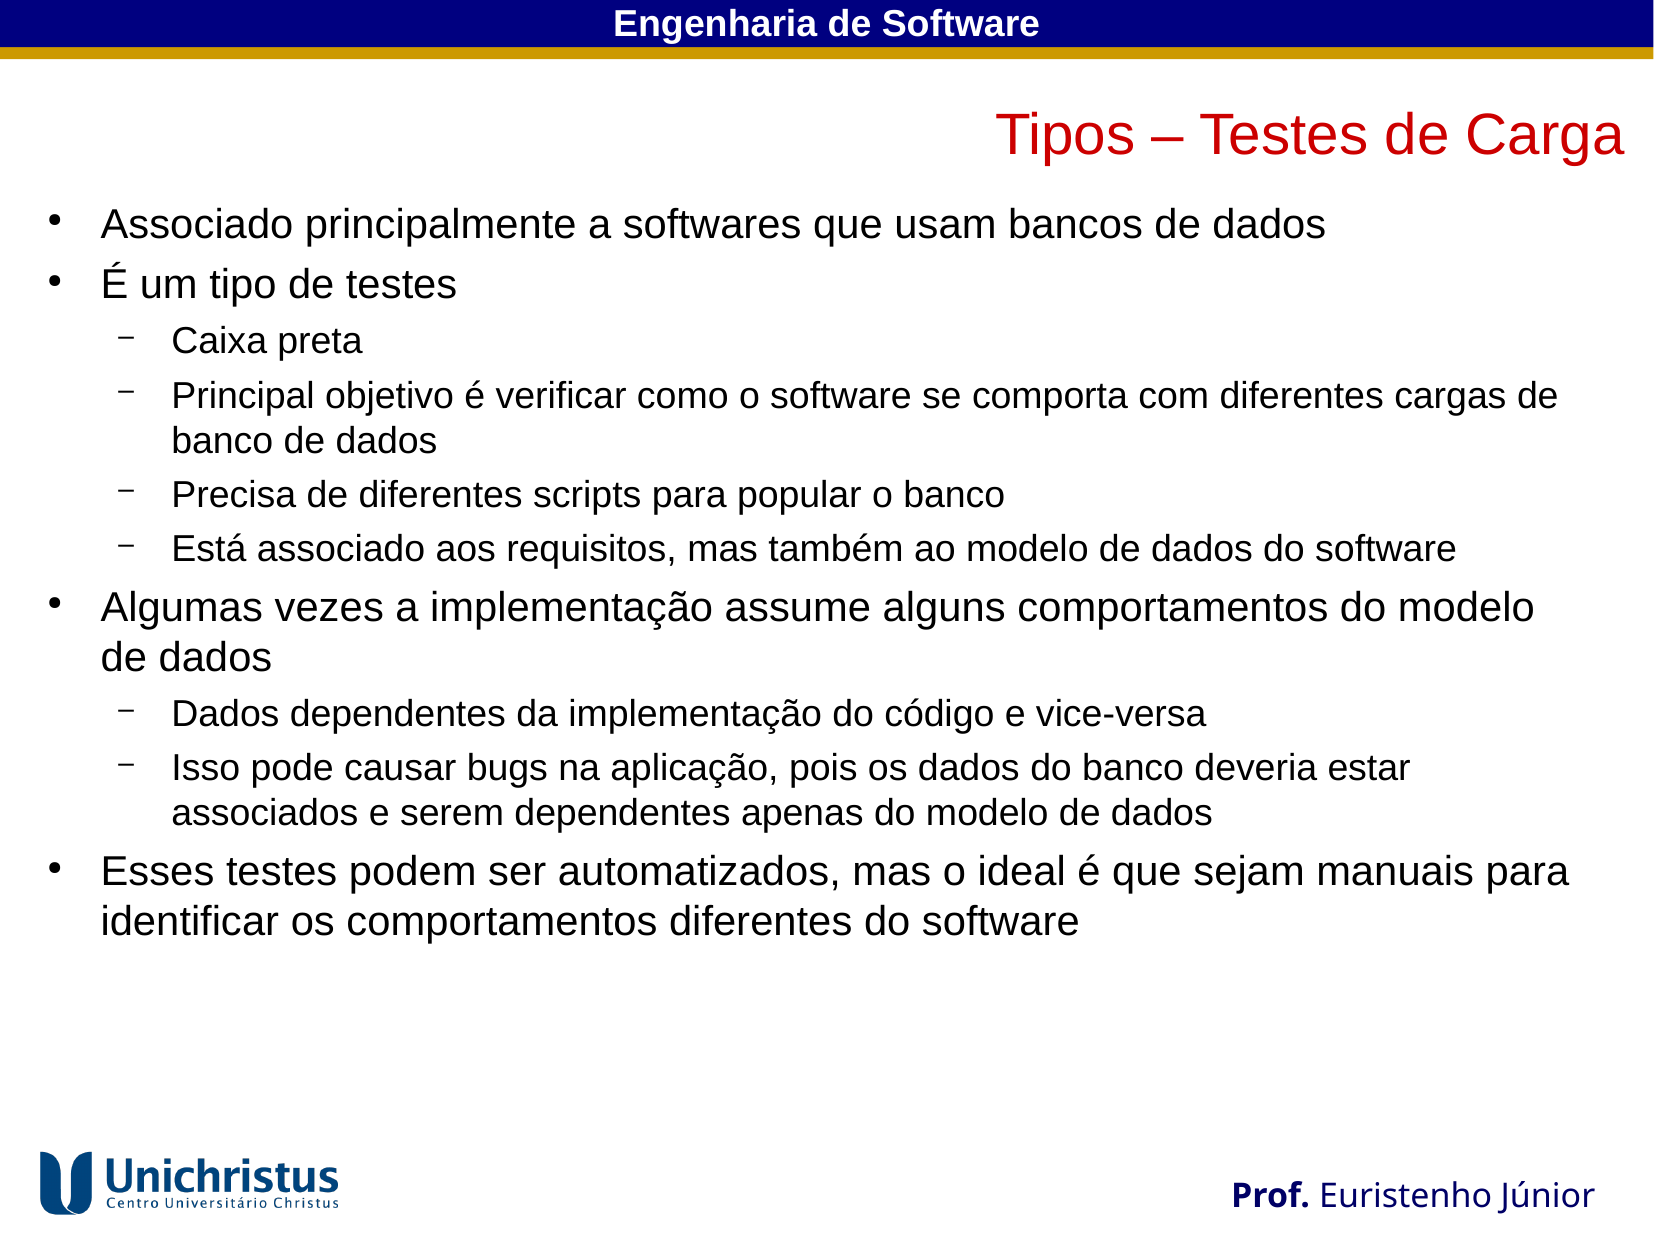

Engenharia de Software
Tipos – Testes de Carga
# Associado principalmente a softwares que usam bancos de dados
É um tipo de testes
Caixa preta
Principal objetivo é verificar como o software se comporta com diferentes cargas de banco de dados
Precisa de diferentes scripts para popular o banco
Está associado aos requisitos, mas também ao modelo de dados do software
Algumas vezes a implementação assume alguns comportamentos do modelo de dados
Dados dependentes da implementação do código e vice-versa
Isso pode causar bugs na aplicação, pois os dados do banco deveria estar associados e serem dependentes apenas do modelo de dados
Esses testes podem ser automatizados, mas o ideal é que sejam manuais para identificar os comportamentos diferentes do software
Prof. Euristenho Júnior